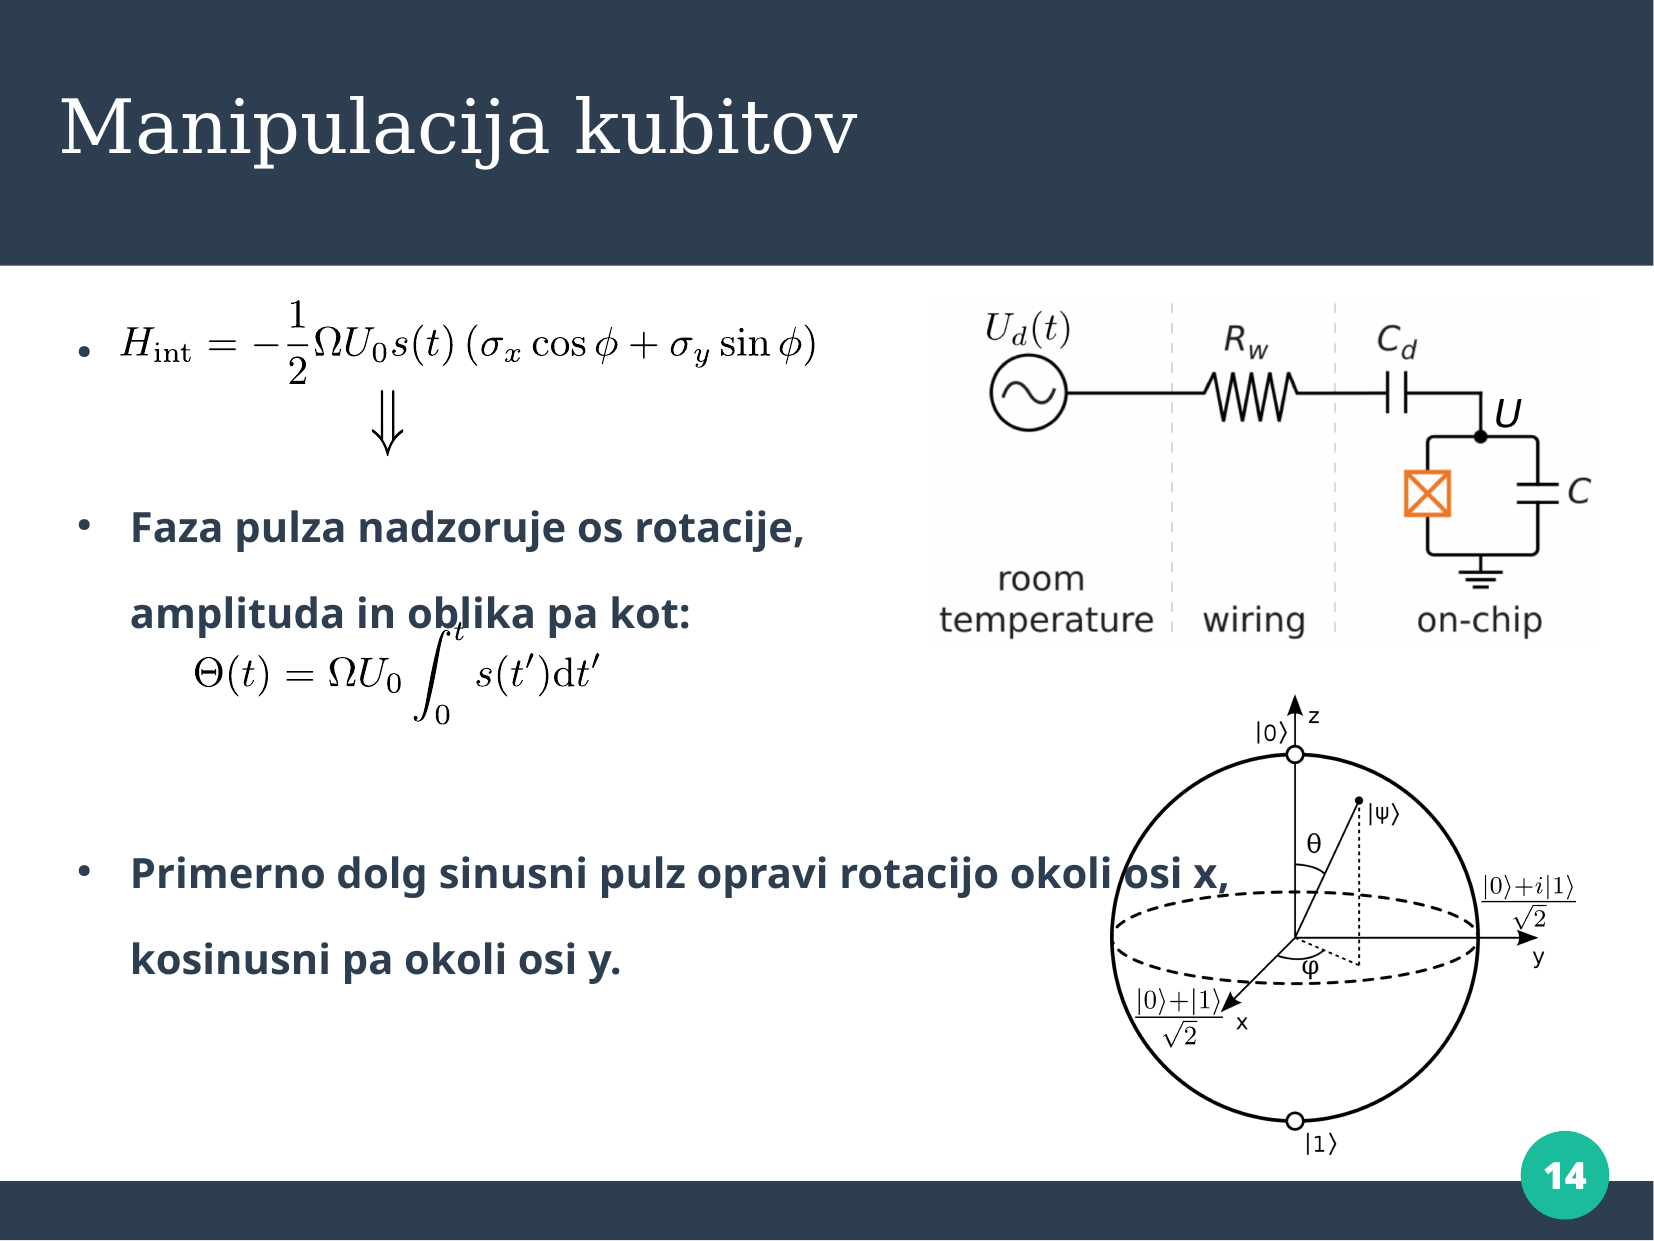

# Manipulacija kubitov
Faza pulza nadzoruje os rotacije,
amplituda in oblika pa kot:
Primerno dolg sinusni pulz opravi rotacijo okoli osi x,
kosinusni pa okoli osi y.
14